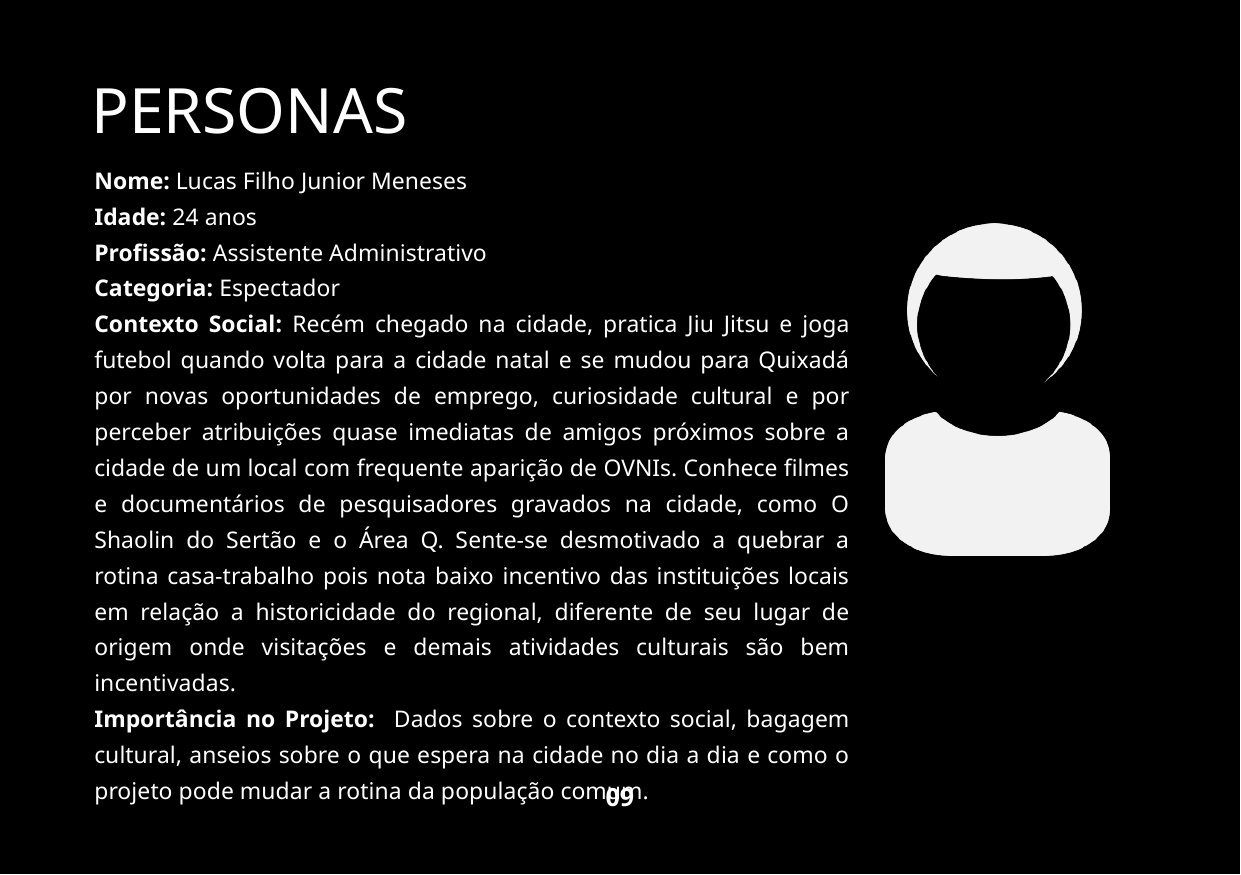

PERSONAS
Nome: Lucas Filho Junior Meneses
Idade: 24 anos
Profissão: Assistente Administrativo
Categoria: Espectador
Contexto Social: Recém chegado na cidade, pratica Jiu Jitsu e joga futebol quando volta para a cidade natal e se mudou para Quixadá por novas oportunidades de emprego, curiosidade cultural e por perceber atribuições quase imediatas de amigos próximos sobre a cidade de um local com frequente aparição de OVNIs. Conhece filmes e documentários de pesquisadores gravados na cidade, como O Shaolin do Sertão e o Área Q. Sente-se desmotivado a quebrar a rotina casa-trabalho pois nota baixo incentivo das instituições locais em relação a historicidade do regional, diferente de seu lugar de origem onde visitações e demais atividades culturais são bem incentivadas.
Importância no Projeto: Dados sobre o contexto social, bagagem cultural, anseios sobre o que espera na cidade no dia a dia e como o projeto pode mudar a rotina da população comum.
# 09